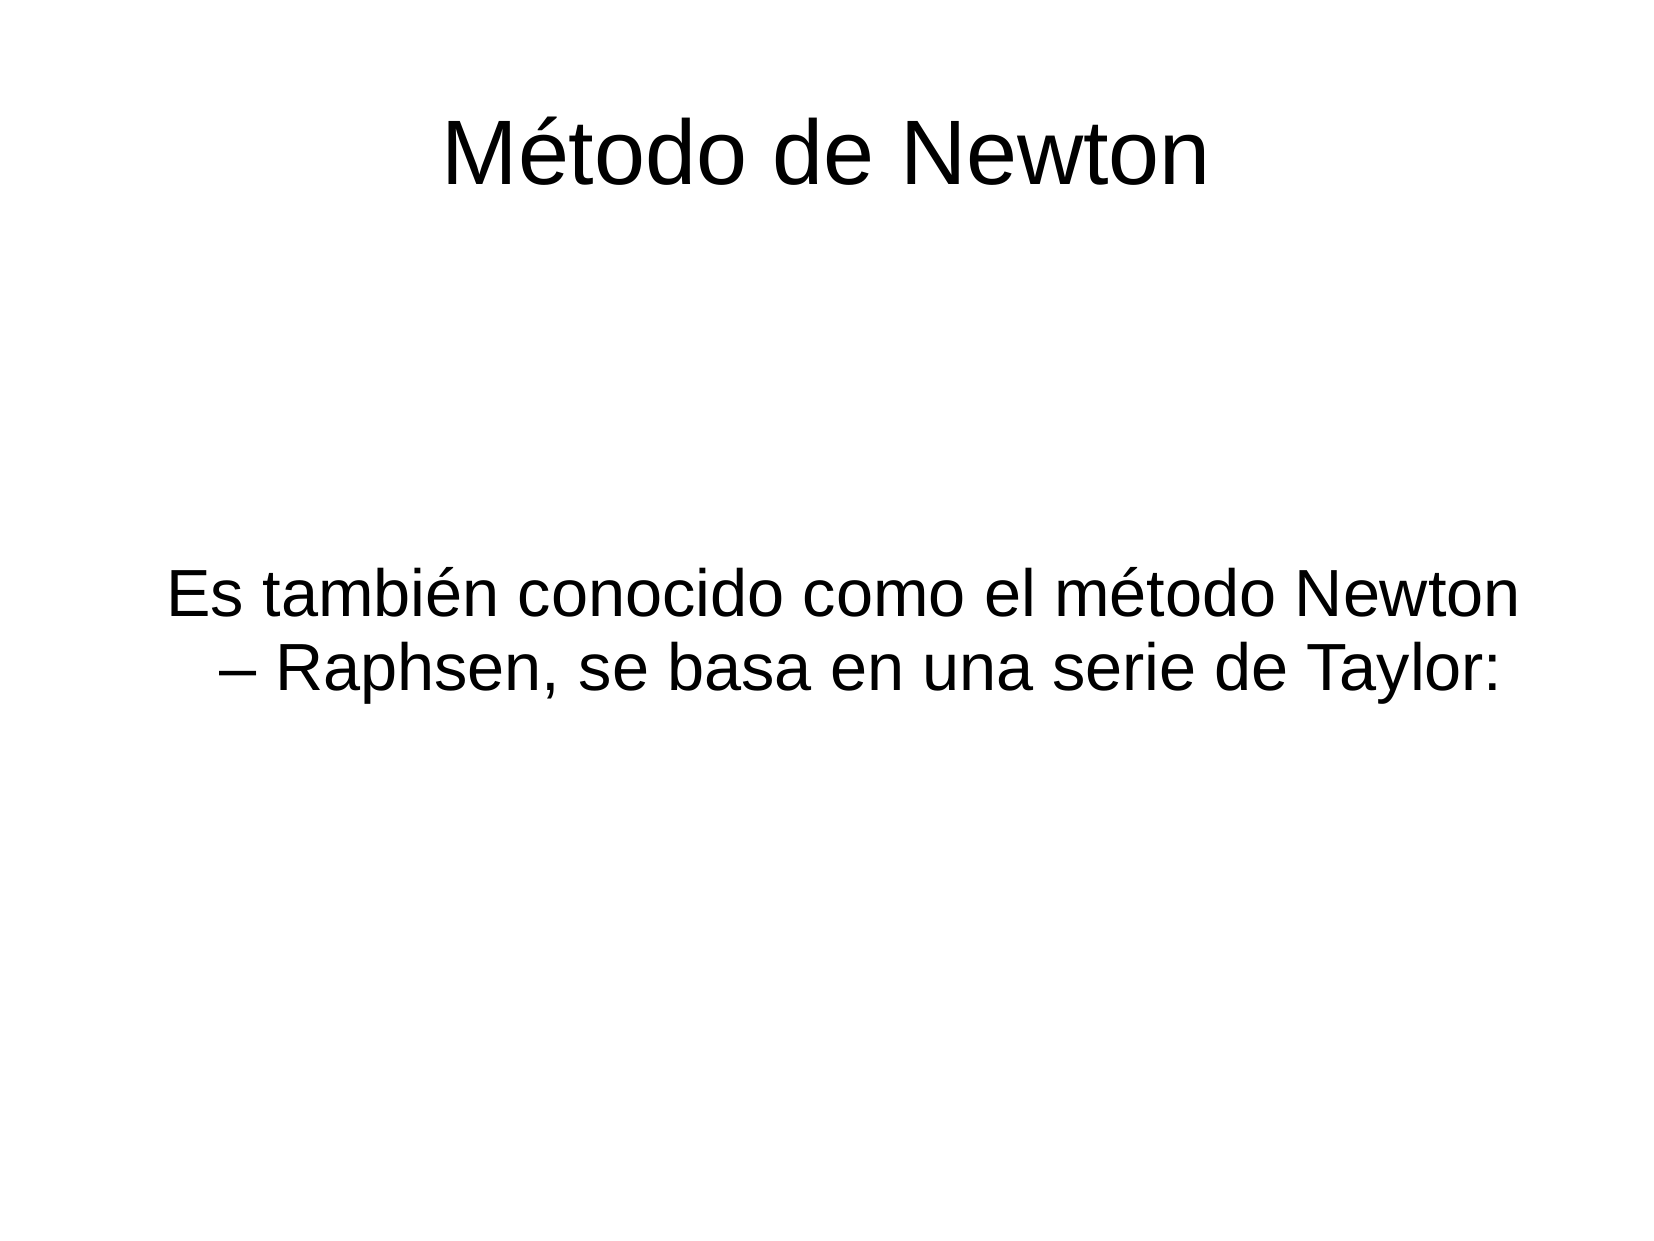

# Método de Newton
Es también conocido como el método Newton – Raphsen, se basa en una serie de Taylor: